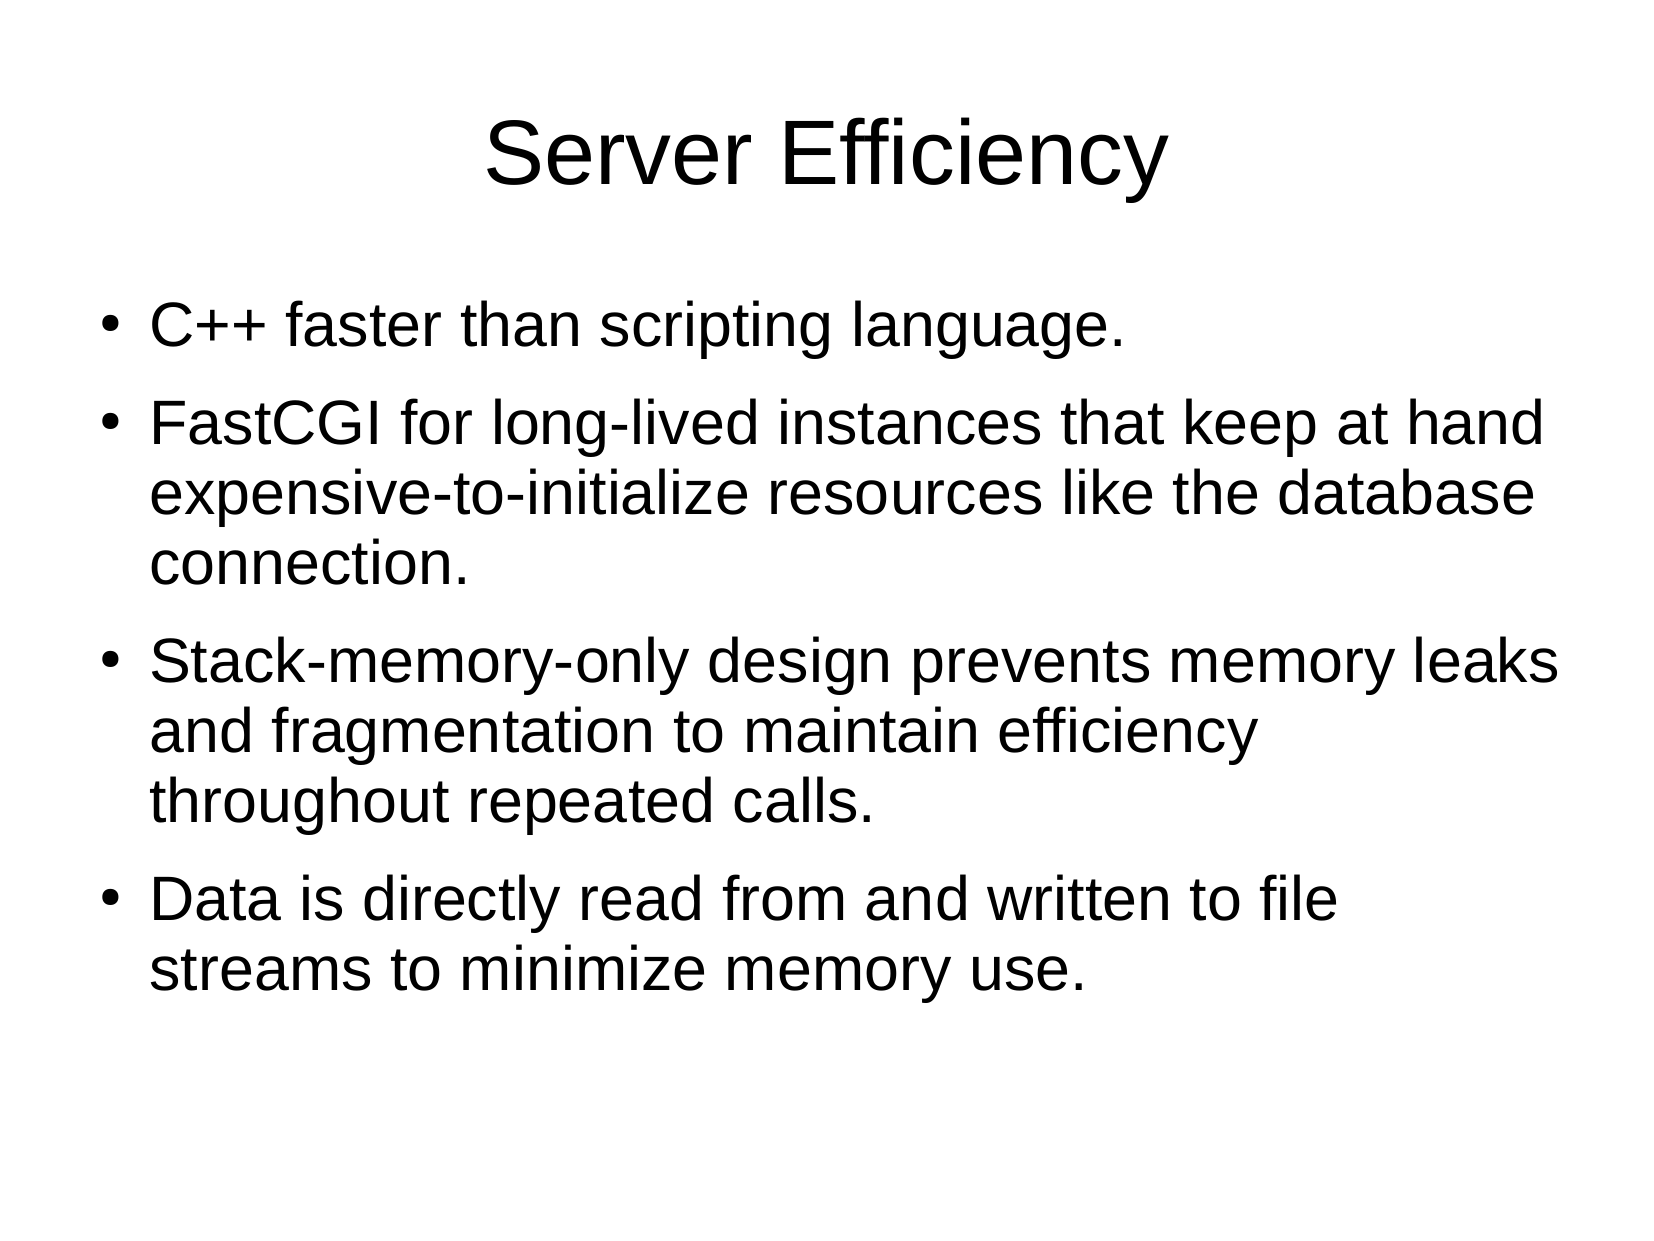

# Server Efficiency
C++ faster than scripting language.
FastCGI for long-lived instances that keep at hand expensive-to-initialize resources like the database connection.
Stack-memory-only design prevents memory leaks and fragmentation to maintain efficiency throughout repeated calls.
Data is directly read from and written to file streams to minimize memory use.